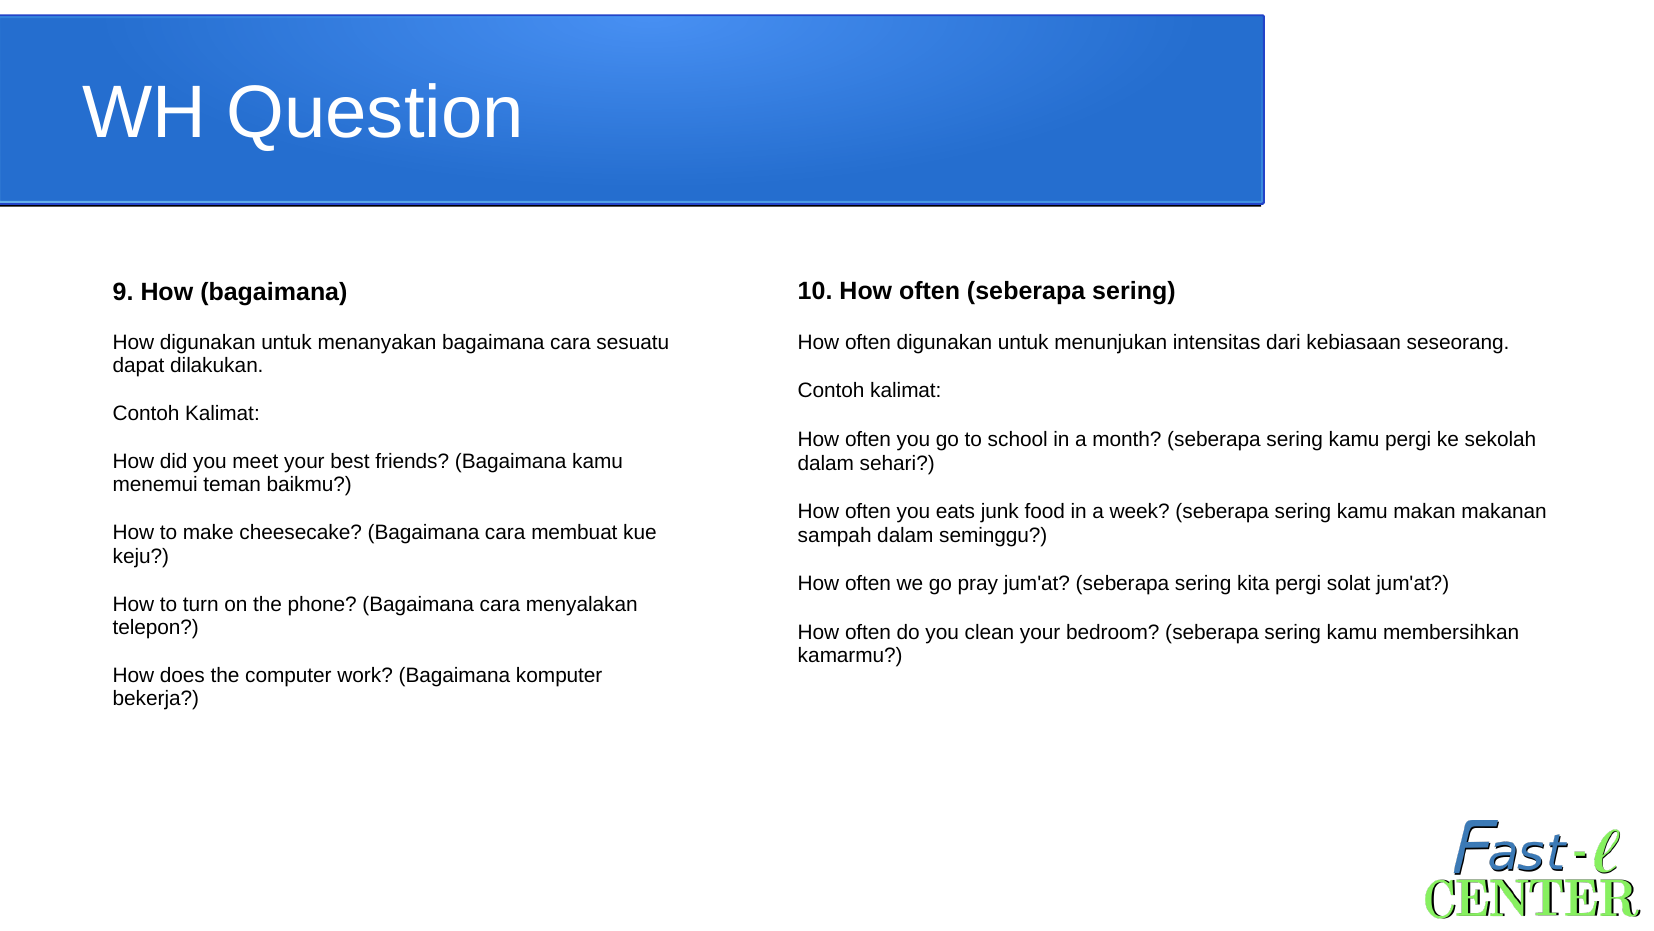

# WH Question
10. How often (seberapa sering)
How often digunakan untuk menunjukan intensitas dari kebiasaan seseorang.
Contoh kalimat:
How often you go to school in a month? (seberapa sering kamu pergi ke sekolah dalam sehari?)
How often you eats junk food in a week? (seberapa sering kamu makan makanan sampah dalam seminggu?)
How often we go pray jum'at? (seberapa sering kita pergi solat jum'at?)
How often do you clean your bedroom? (seberapa sering kamu membersihkan kamarmu?)
9. How (bagaimana)
How digunakan untuk menanyakan bagaimana cara sesuatu dapat dilakukan.
Contoh Kalimat:
How did you meet your best friends? (Bagaimana kamu menemui teman baikmu?)
How to make cheesecake? (Bagaimana cara membuat kue keju?)
How to turn on the phone? (Bagaimana cara menyalakan telepon?)
How does the computer work? (Bagaimana komputer bekerja?)